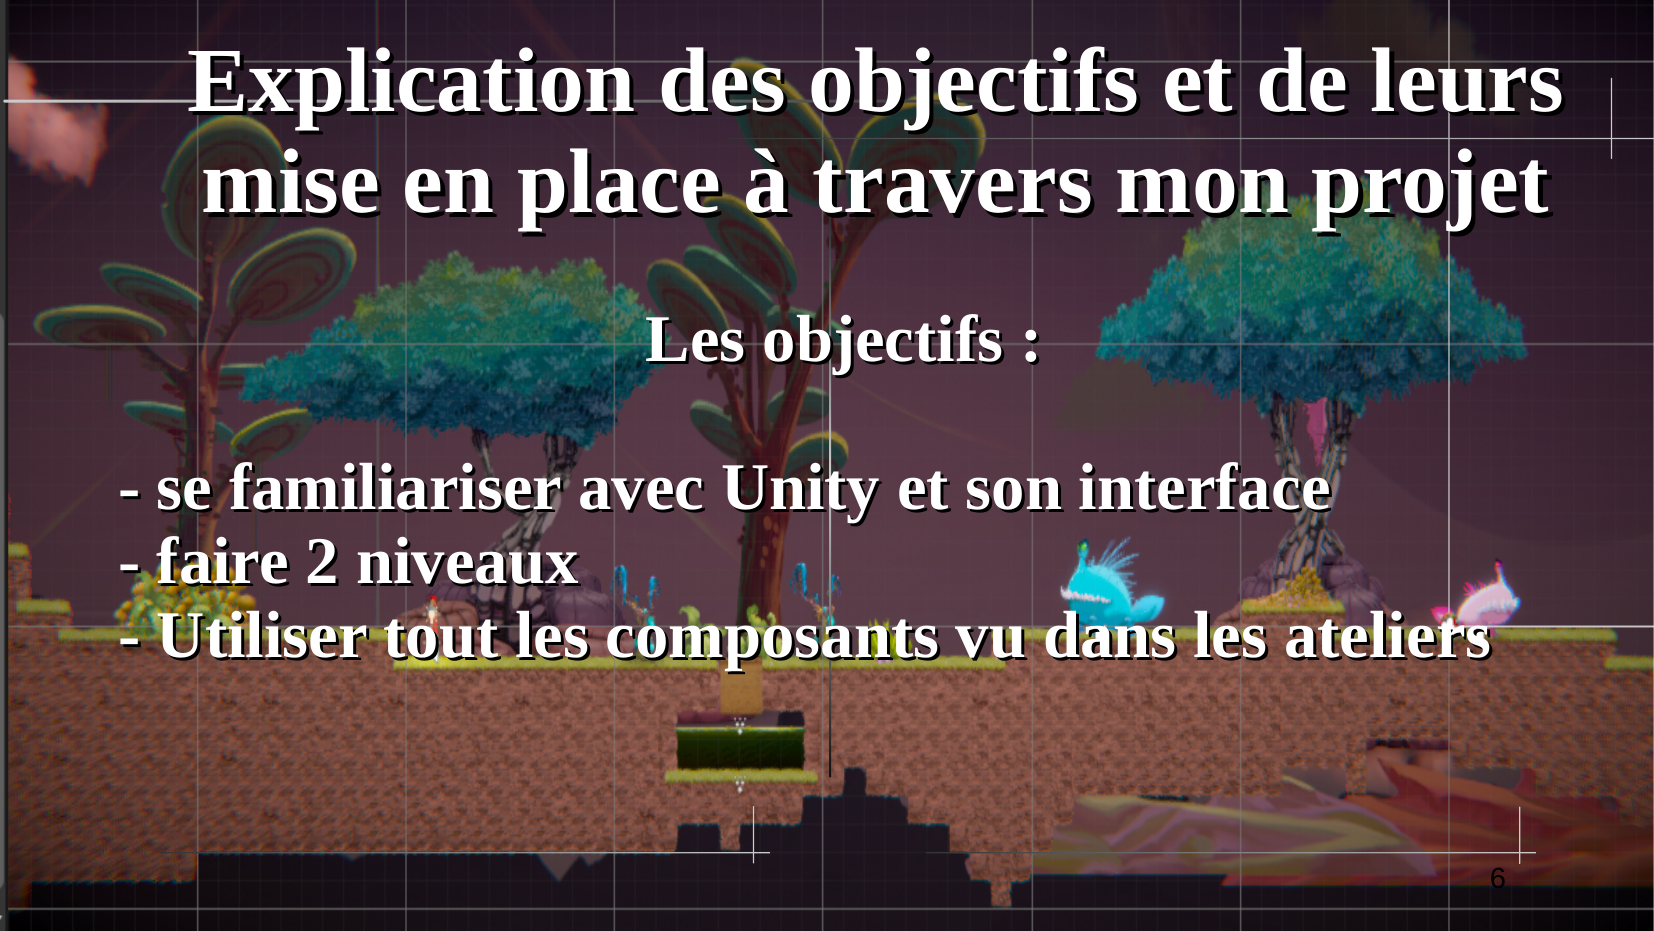

# Explication des objectifs et de leurs mise en place à travers mon projet
Les objectifs :
- se familiariser avec Unity et son interface
- faire 2 niveaux
- Utiliser tout les composants vu dans les ateliers
6